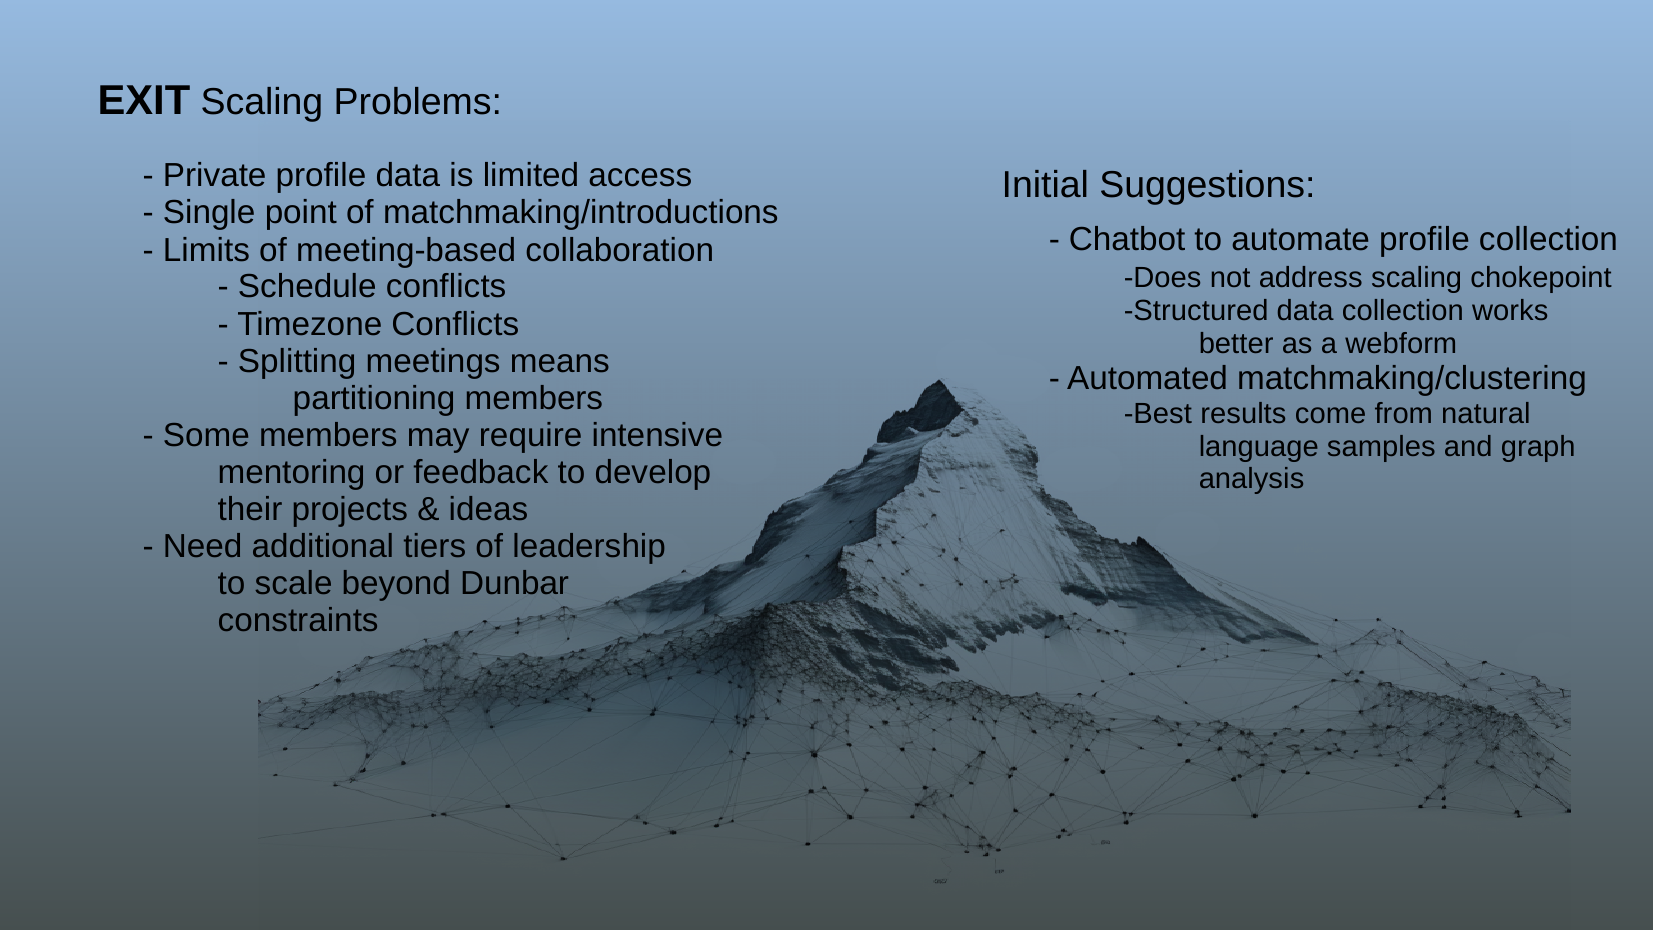

EXIT Scaling Problems:
- Private profile data is limited access
- Single point of matchmaking/introductions
- Limits of meeting-based collaboration
	- Schedule conflicts
	- Timezone Conflicts
	- Splitting meetings means
		partitioning members
- Some members may require intensive
	mentoring or feedback to develop
	their projects & ideas
- Need additional tiers of leadership
	to scale beyond Dunbar
	constraints
Initial Suggestions:
- Chatbot to automate profile collection
	-Does not address scaling chokepoint
	-Structured data collection works
		better as a webform
- Automated matchmaking/clustering
	-Best results come from natural
		language samples and graph
		analysis